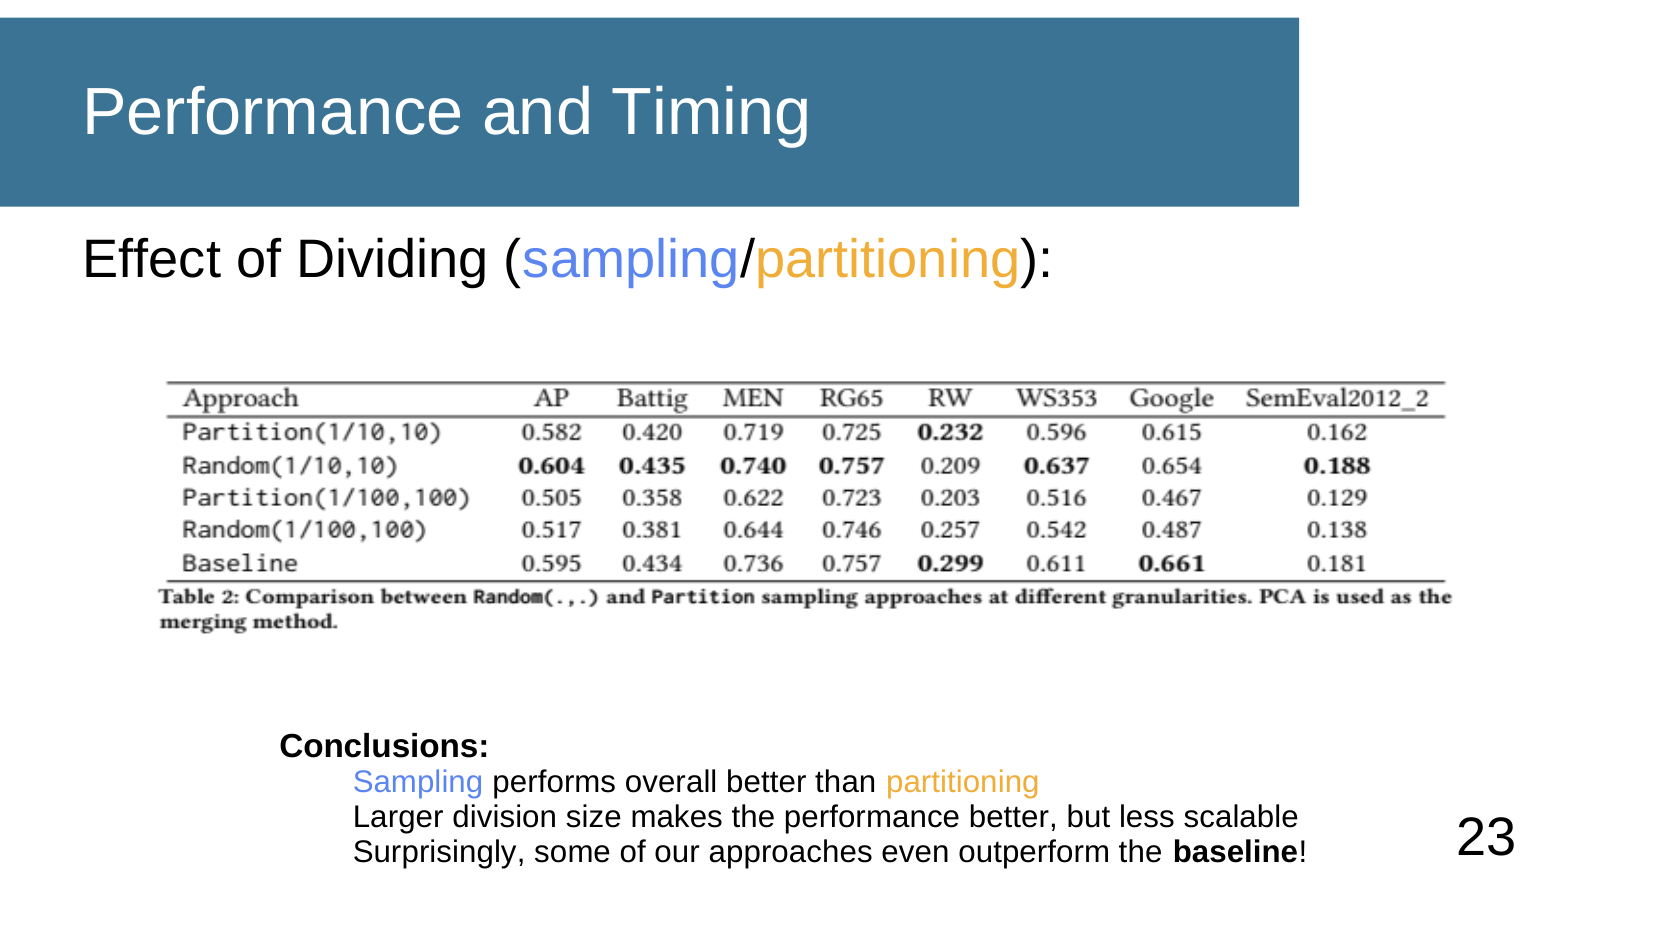

# Performance and Timing
Effect of Dividing (sampling/partitioning):
Conclusions:
	Sampling performs overall better than partitioning
	Larger division size makes the performance better, but less scalable
	Surprisingly, some of our approaches even outperform the baseline!